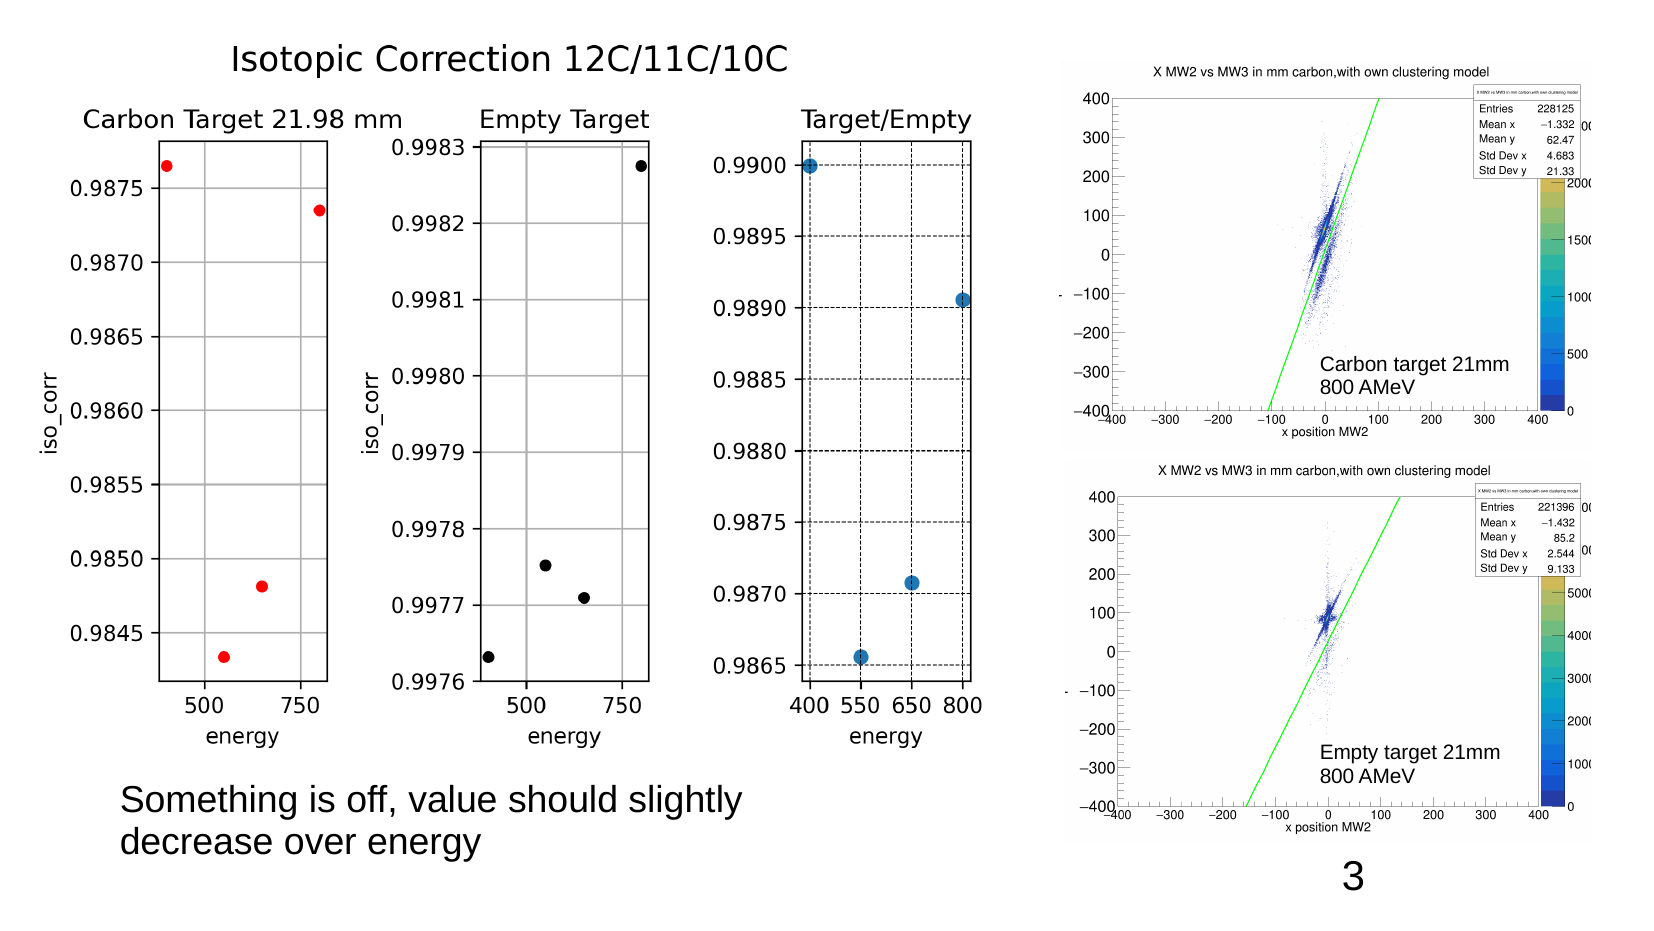

Carbon target 21mm
800 AMeV
Empty target 21mm
800 AMeV
Something is off, value should slightly decrease over energy